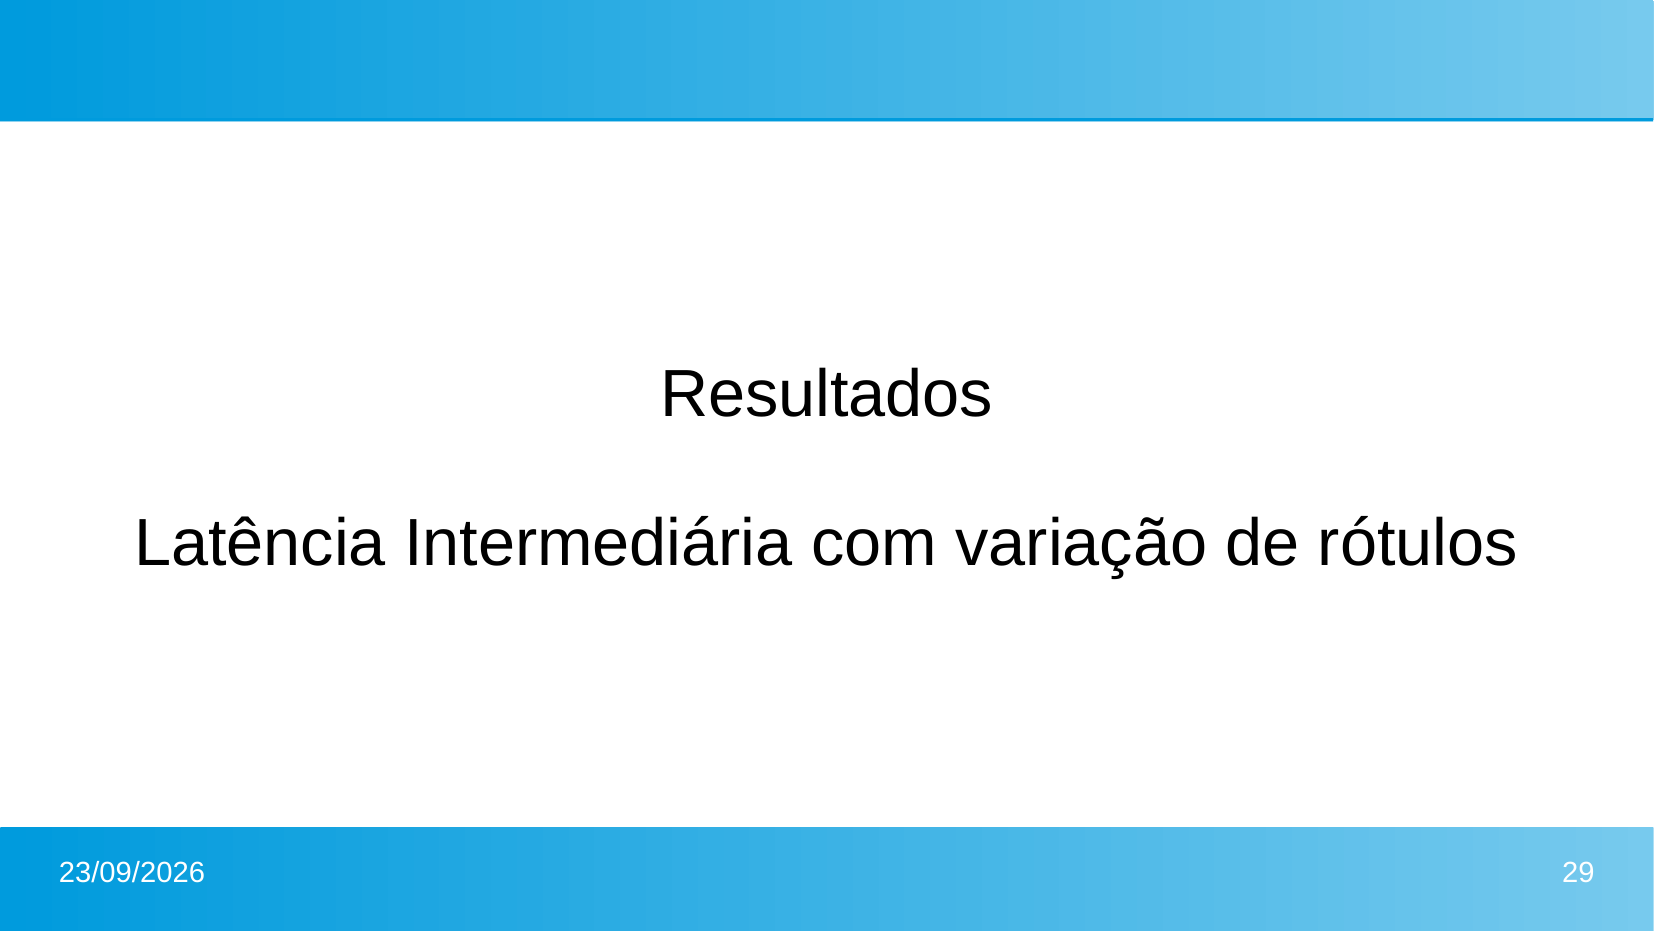

# Resultados Latência Intermediária com variação de rótulos
29